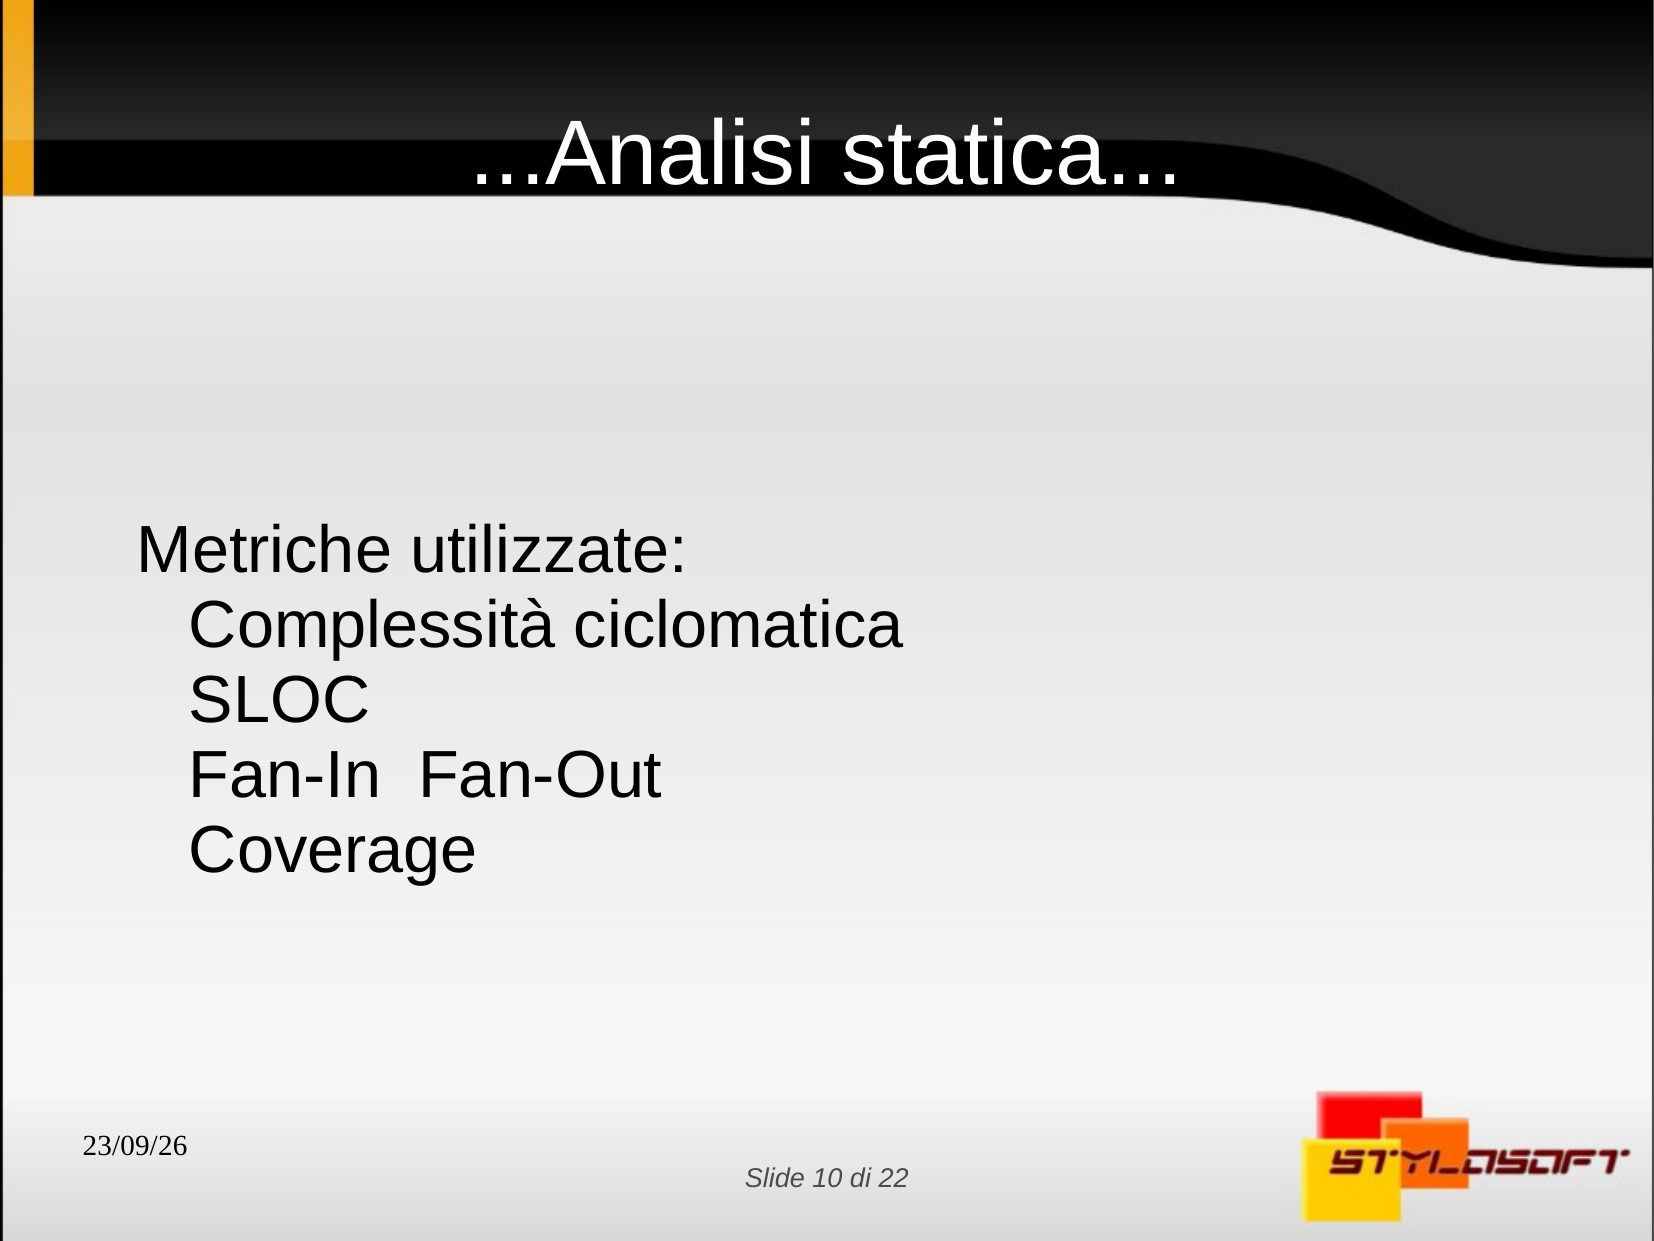

# ...Analisi statica...
 Metriche utilizzate:
Complessità ciclomatica
SLOC
Fan-In Fan-Out
Coverage
Slide di 22